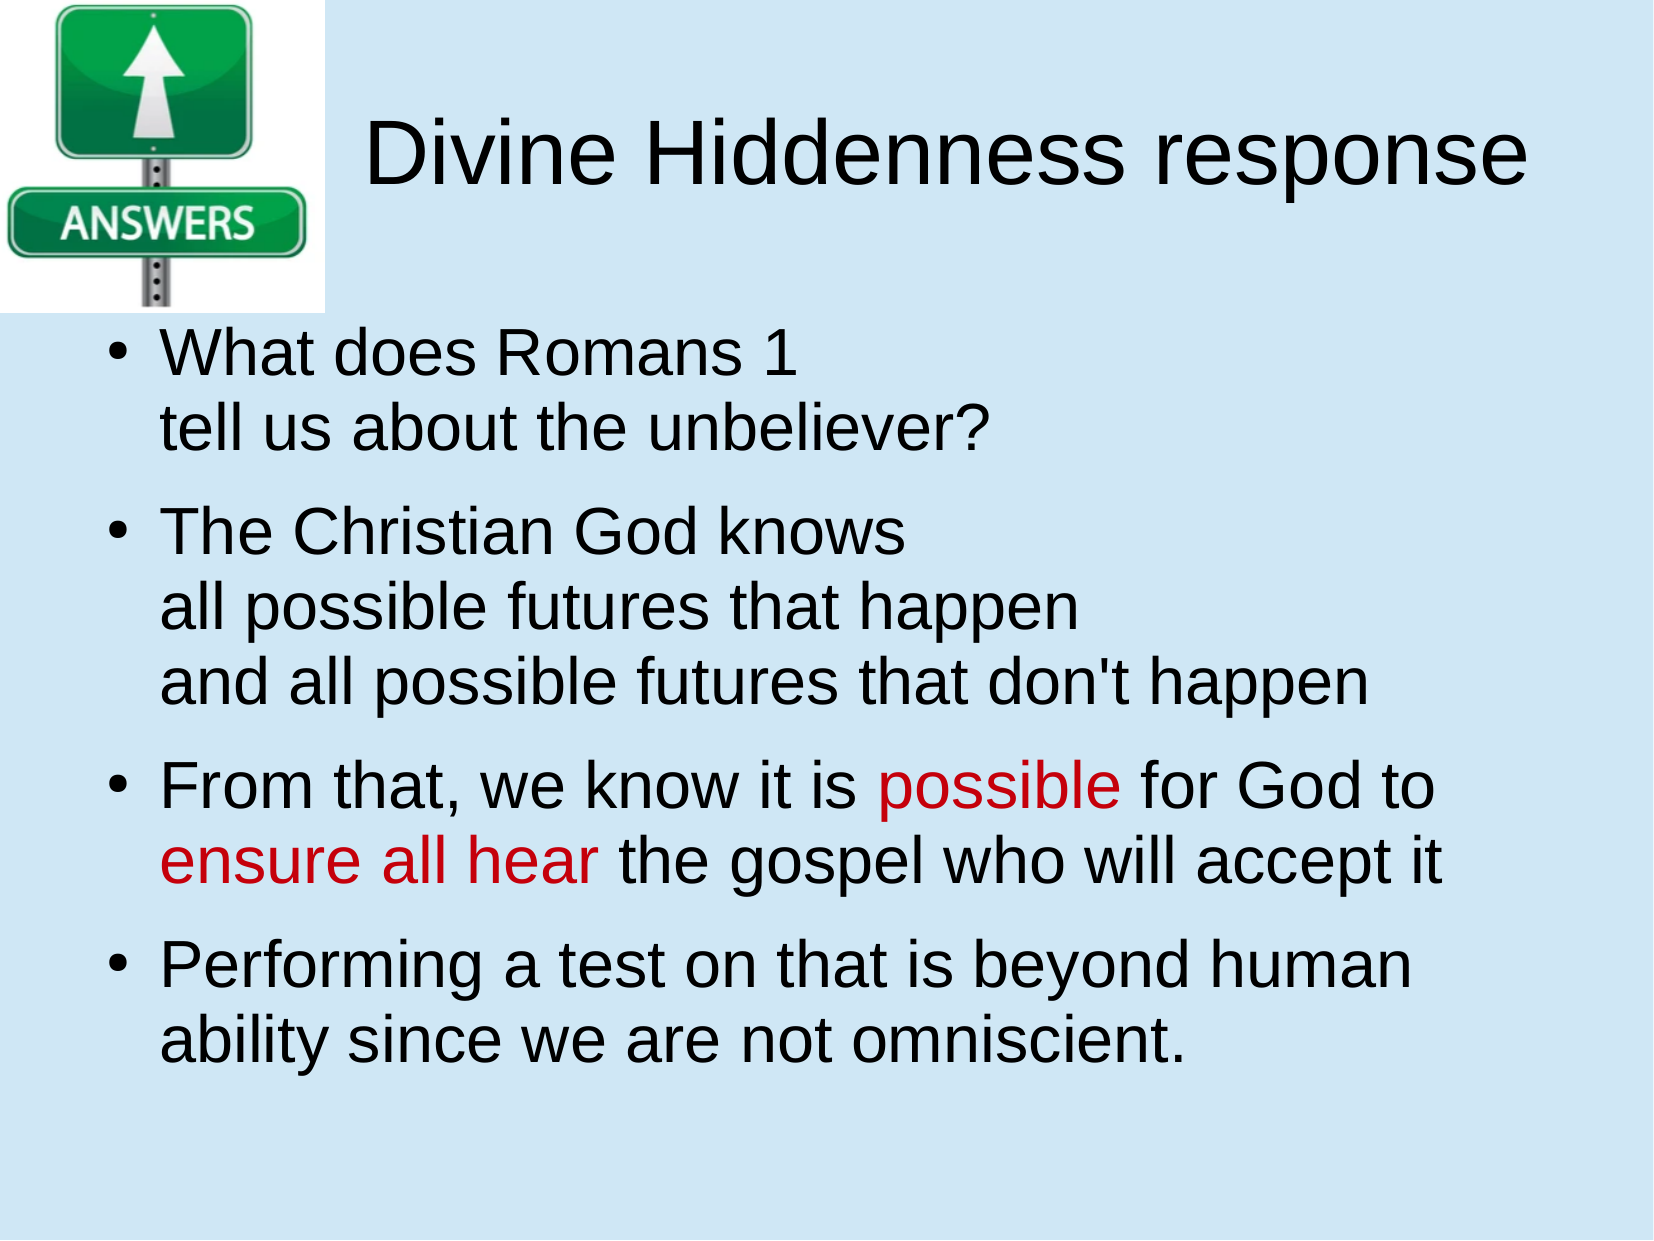

# Divine Hiddenness response
What does Romans 1
tell us about the unbeliever?
The Christian God knows
all possible futures that happen
and all possible futures that don't happen
From that, we know it is possible for God to ensure all hear the gospel who will accept it
Performing a test on that is beyond human ability since we are not omniscient.